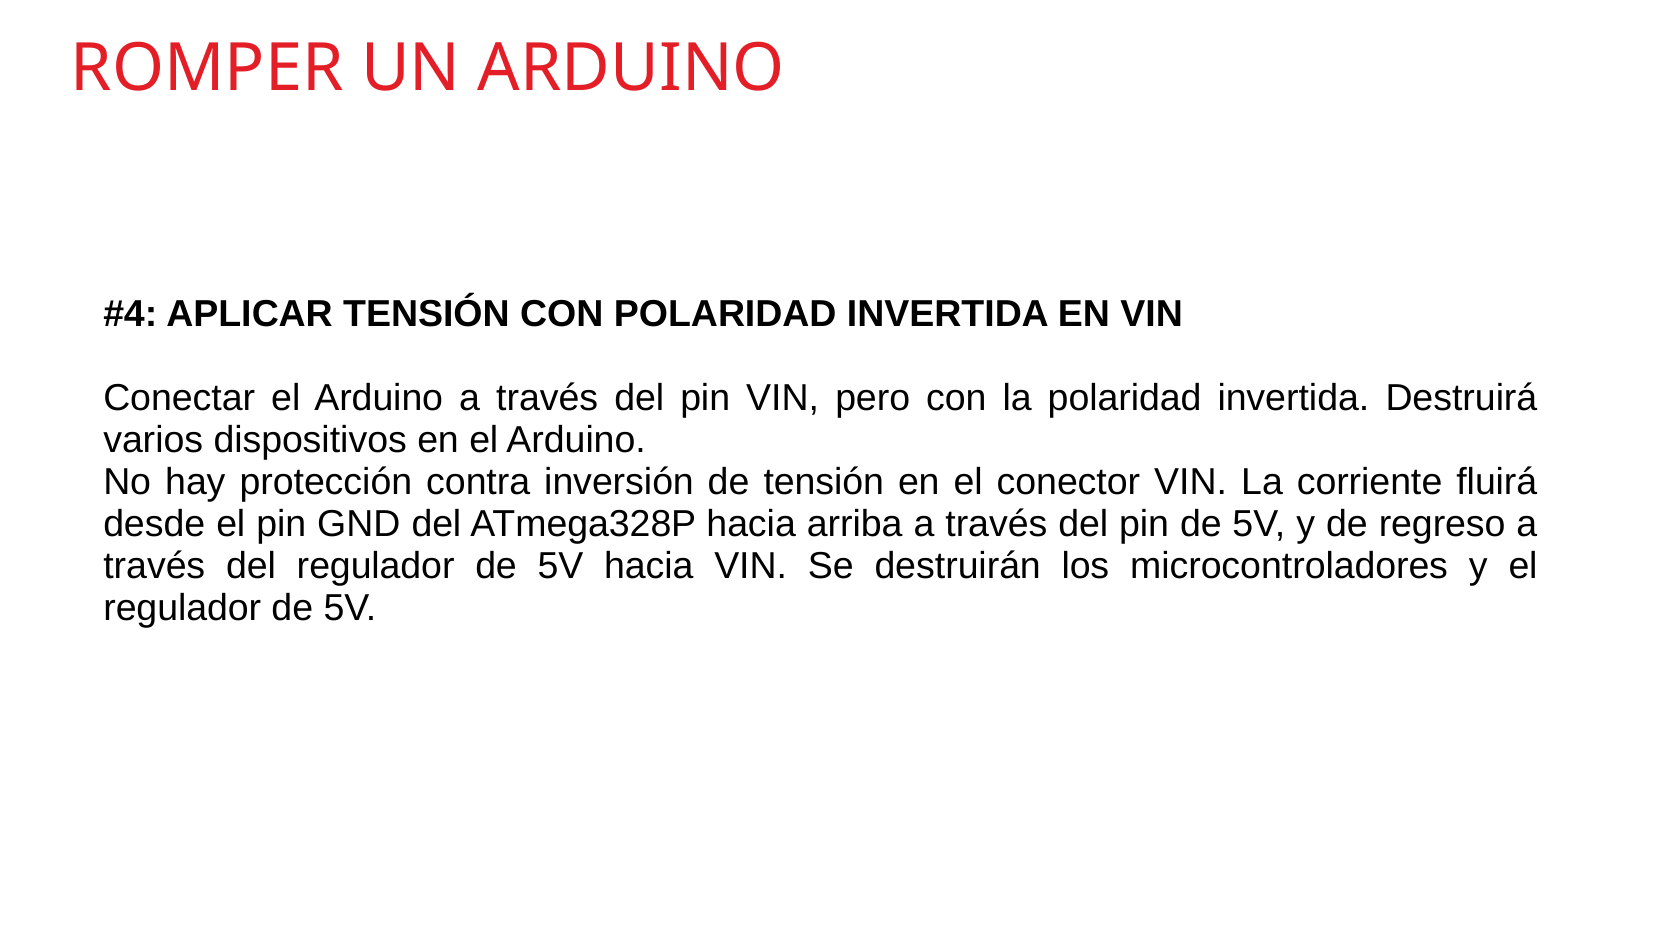

# ROMPER UN ARDUINO
#4: APLICAR TENSIÓN CON POLARIDAD INVERTIDA EN VIN
Conectar el Arduino a través del pin VIN, pero con la polaridad invertida. Destruirá varios dispositivos en el Arduino.
No hay protección contra inversión de tensión en el conector VIN. La corriente fluirá desde el pin GND del ATmega328P hacia arriba a través del pin de 5V, y de regreso a través del regulador de 5V hacia VIN. Se destruirán los microcontroladores y el regulador de 5V.